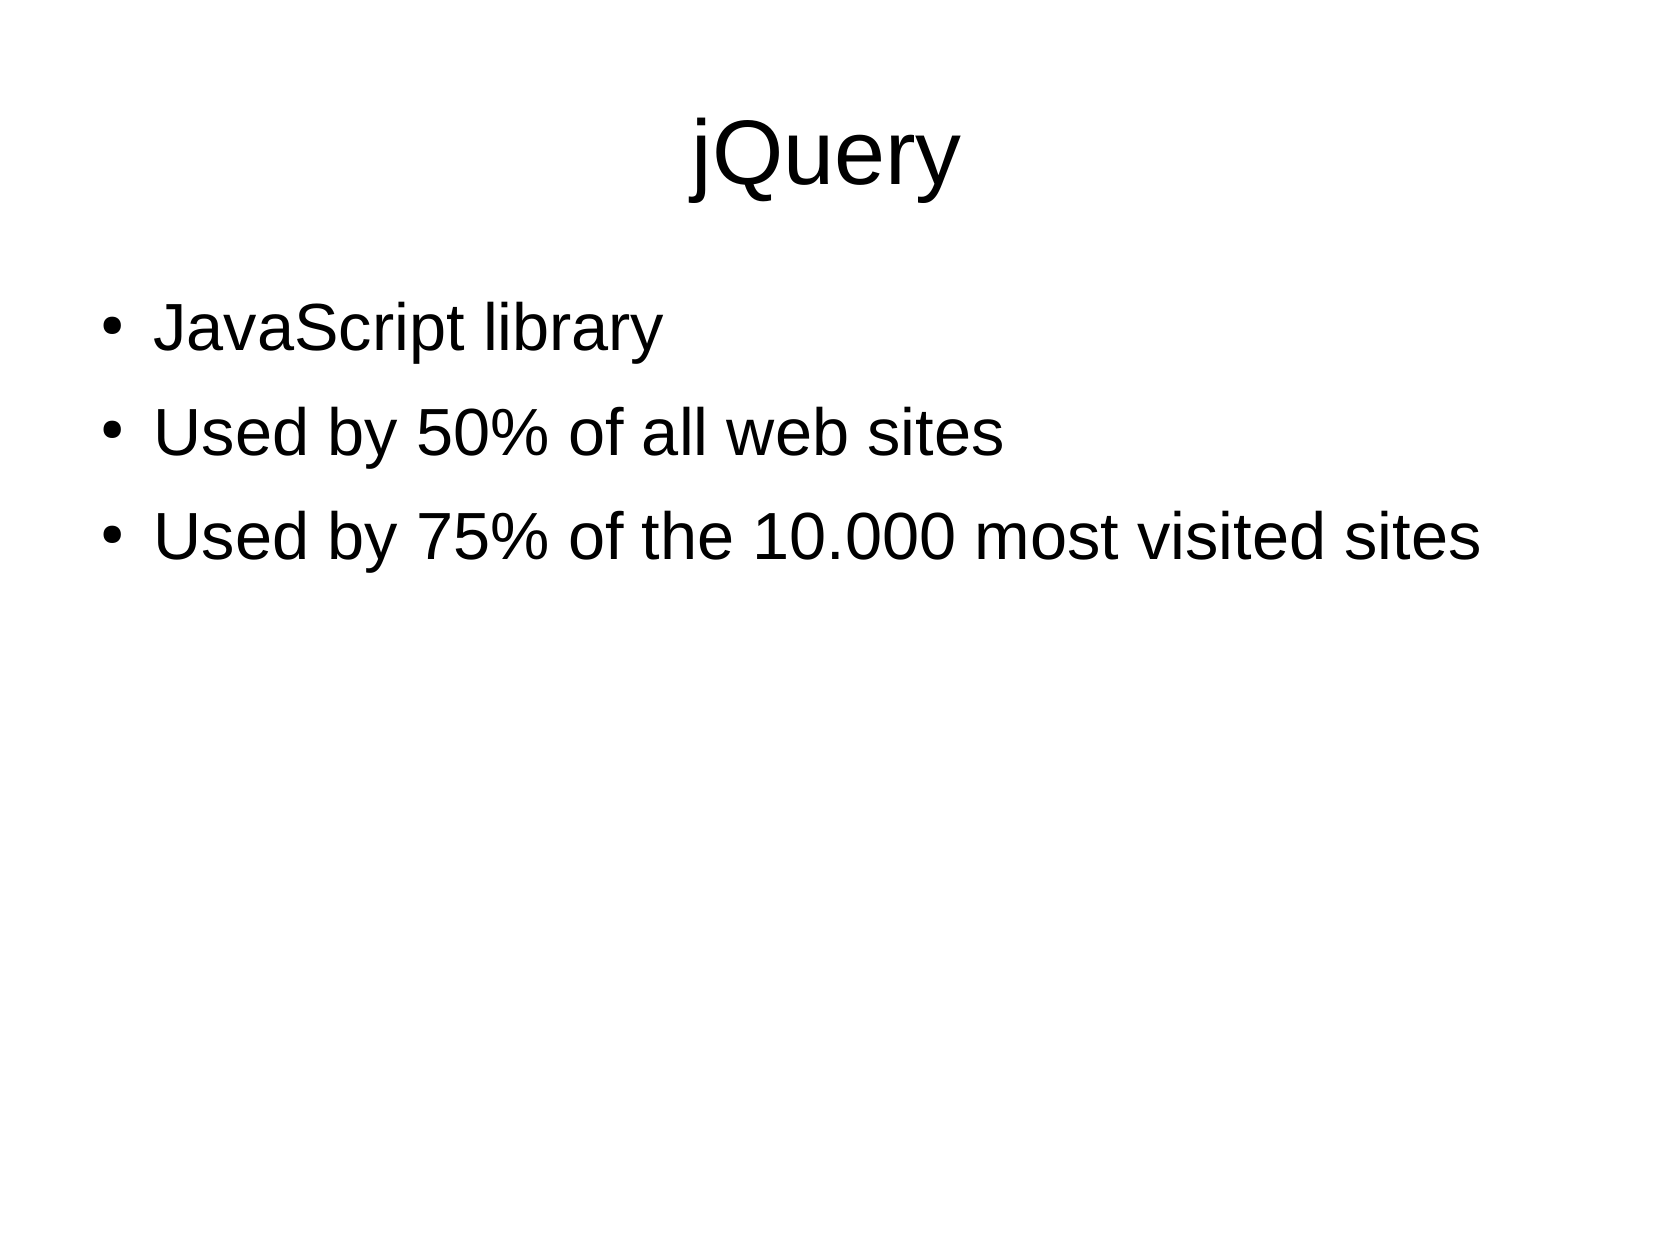

# jQuery
JavaScript library
Used by 50% of all web sites
Used by 75% of the 10.000 most visited sites